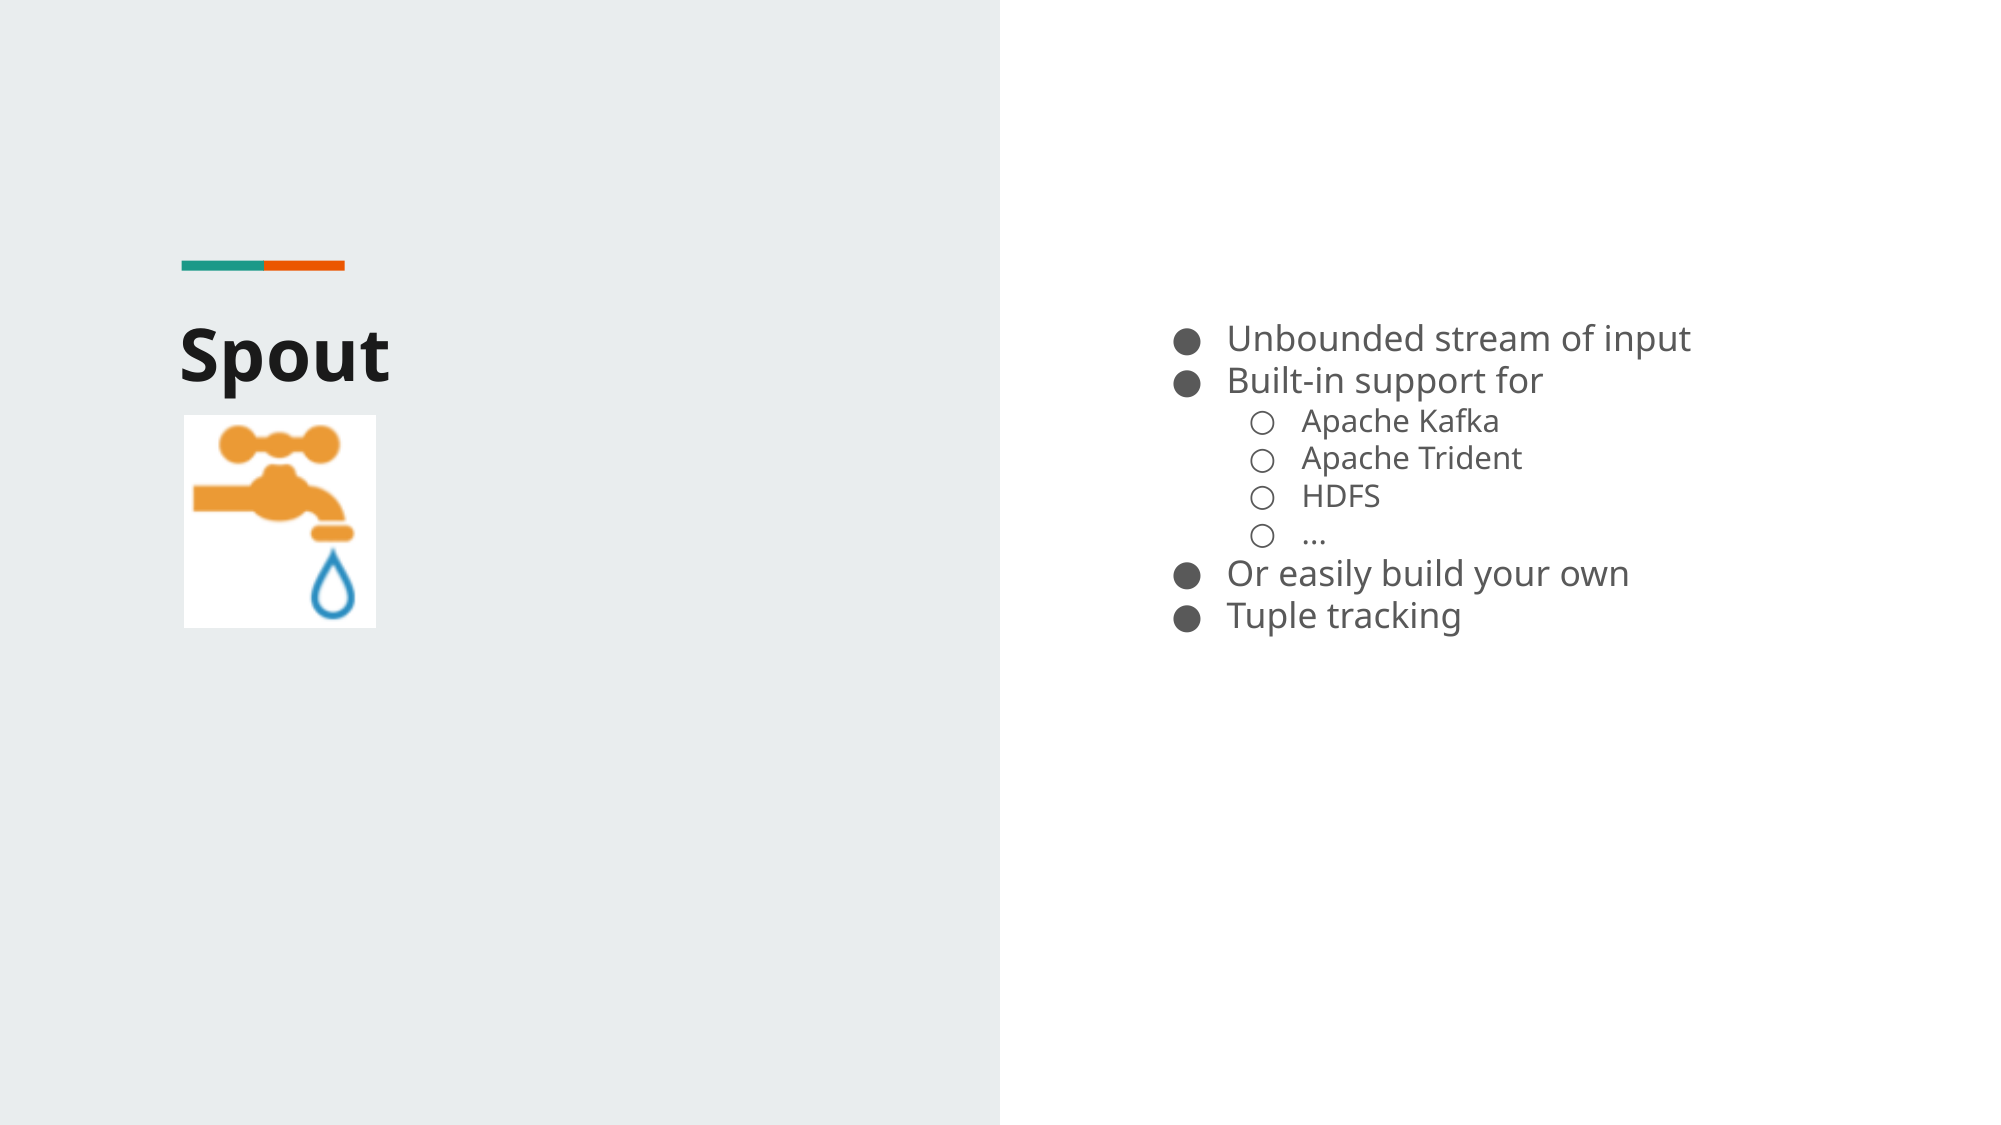

# Spout
Unbounded stream of input
Built-in support for
Apache Kafka
Apache Trident
HDFS
...
Or easily build your own
Tuple tracking